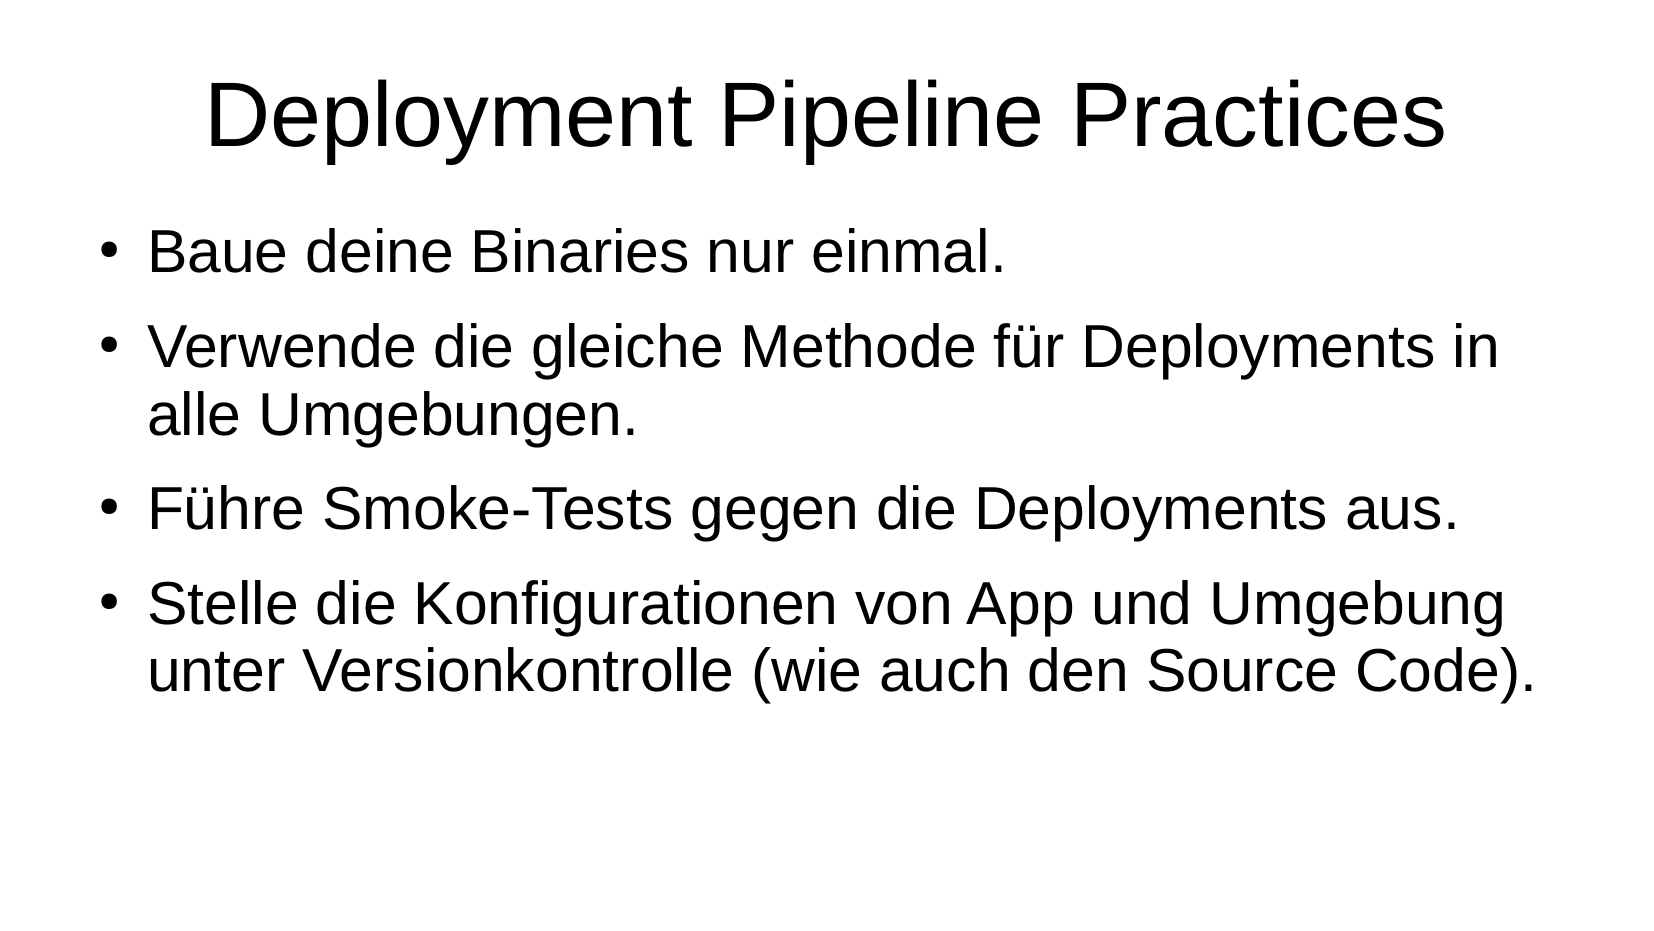

# Deployment Pipeline Practices
Baue deine Binaries nur einmal.
Verwende die gleiche Methode für Deployments in alle Umgebungen.
Führe Smoke-Tests gegen die Deployments aus.
Stelle die Konfigurationen von App und Umgebung unter Versionkontrolle (wie auch den Source Code).